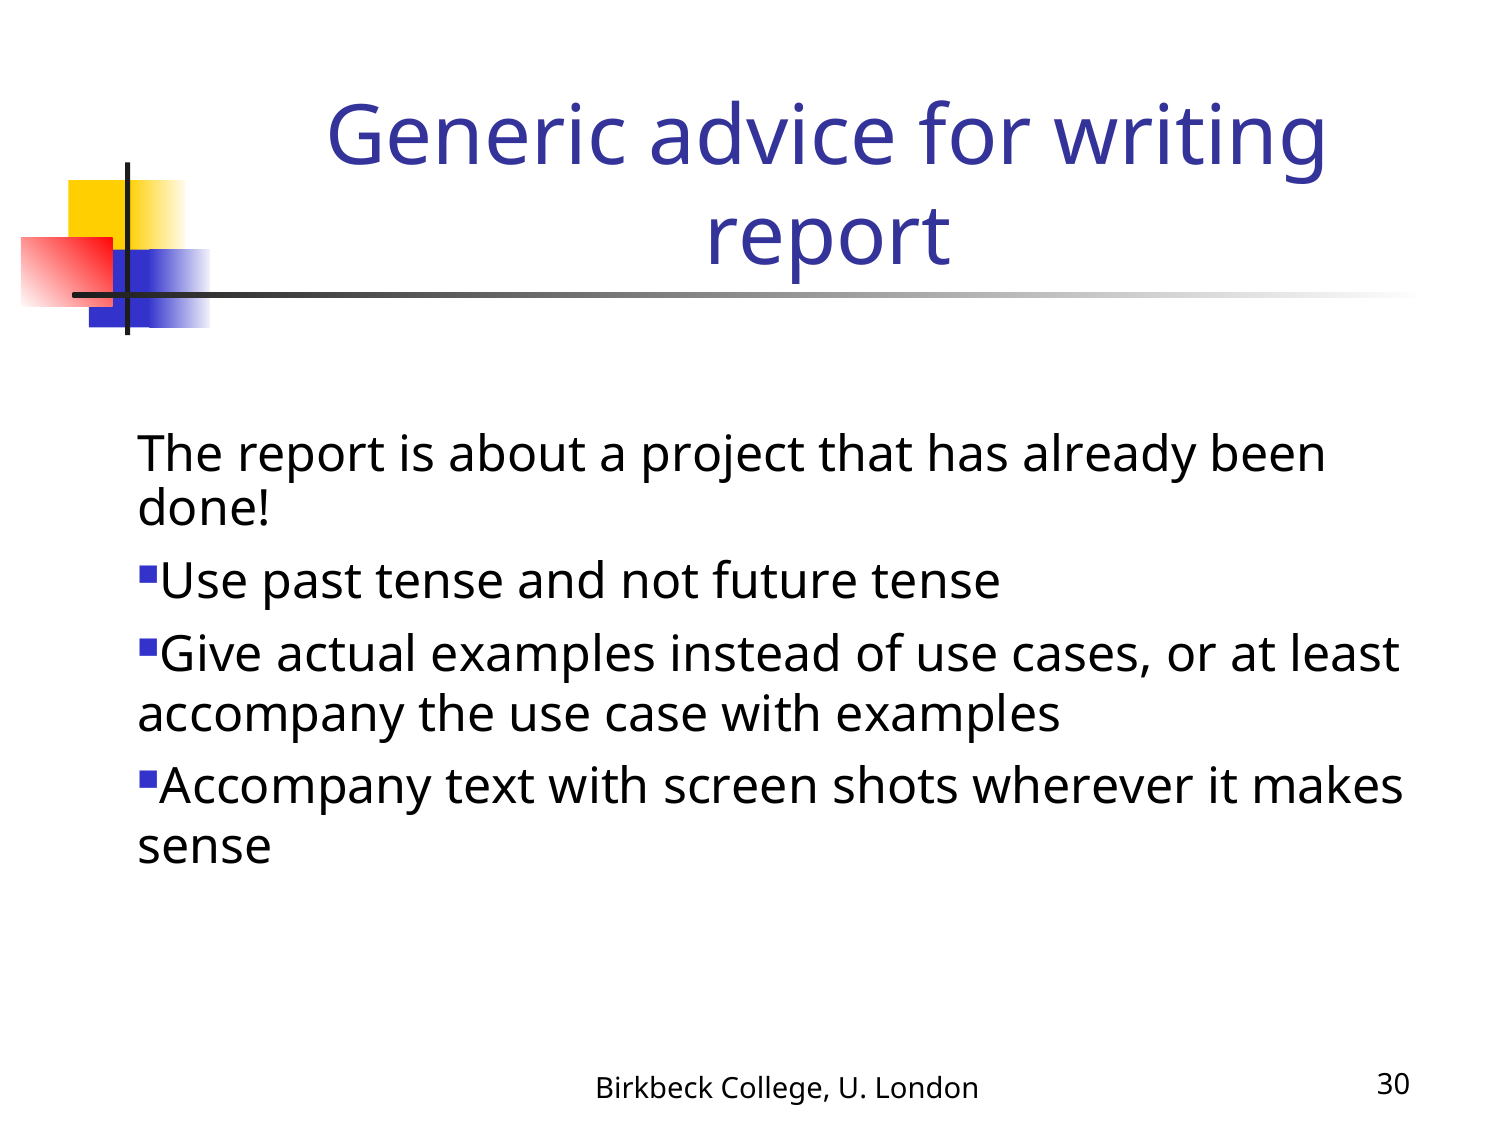

# Generic advice for writing report
The report is about a project that has already been done!
Use past tense and not future tense
Give actual examples instead of use cases, or at least accompany the use case with examples
Accompany text with screen shots wherever it makes sense
Birkbeck College, U. London